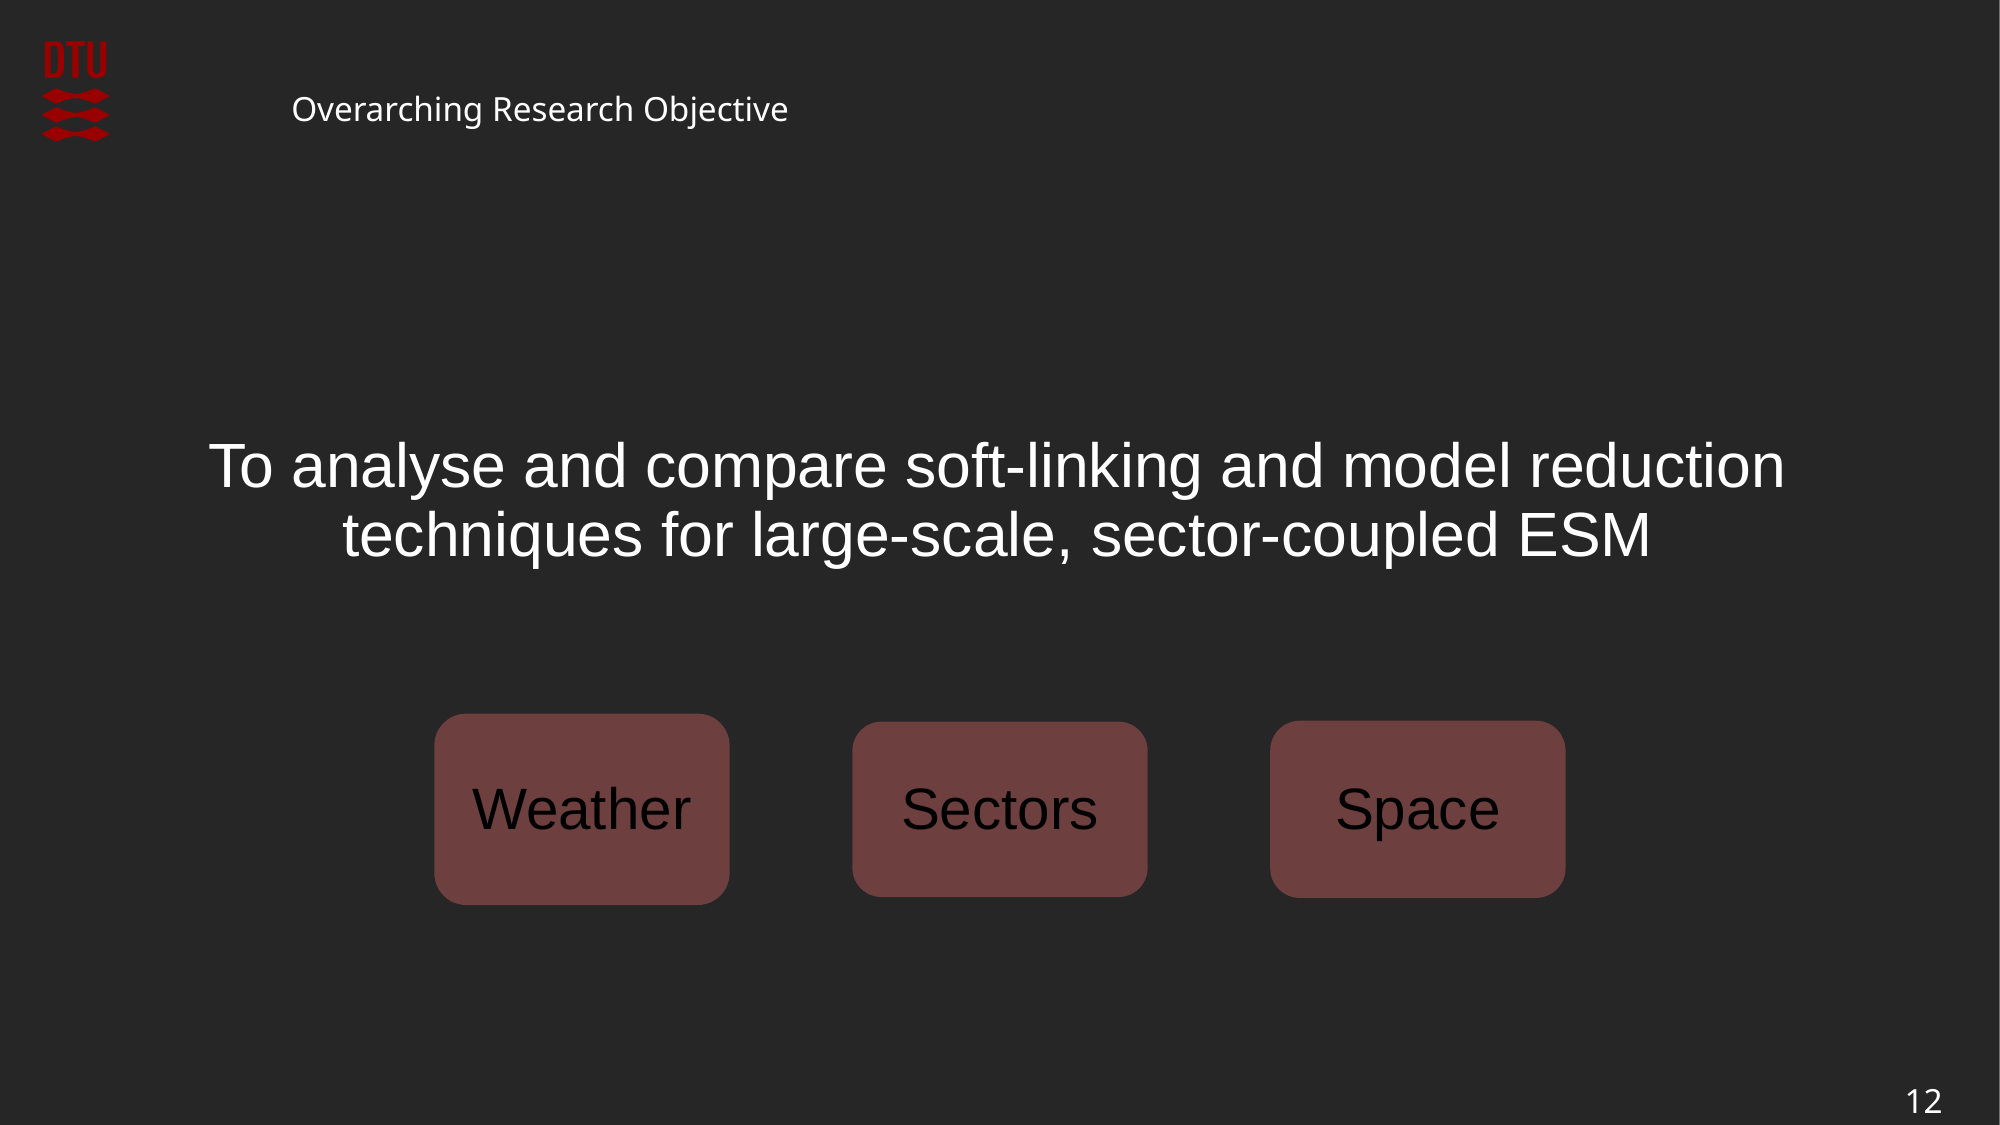

# Overarching Research Objective
To analyse and compare soft-linking and model reduction techniques for large-scale, sector-coupled ESM
Weather
Space
Sectors